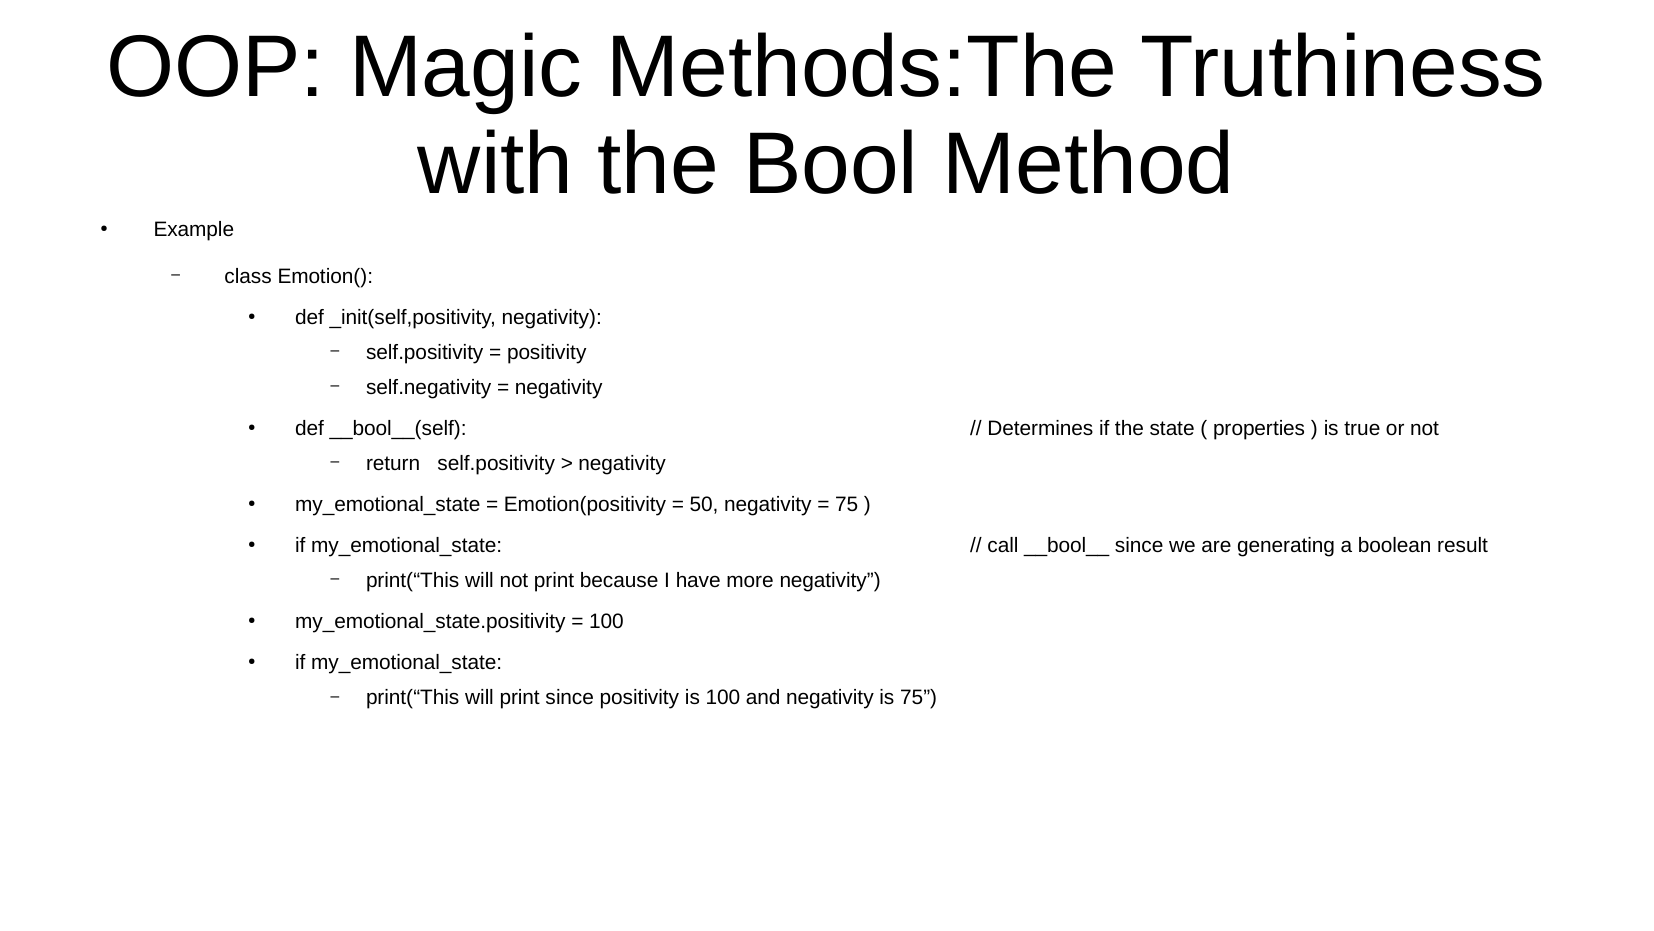

# OOP: Magic Methods:The Truthiness with the Bool Method
Example
class Emotion():
def _init(self,positivity, negativity):
self.positivity = positivity
self.negativity = negativity
def __bool__(self):							// Determines if the state ( properties ) is true or not
return self.positivity > negativity
my_emotional_state = Emotion(positivity = 50, negativity = 75 )
if my_emotional_state:							// call __bool__ since we are generating a boolean result
print(“This will not print because I have more negativity”)
my_emotional_state.positivity = 100
if my_emotional_state:
print(“This will print since positivity is 100 and negativity is 75”)